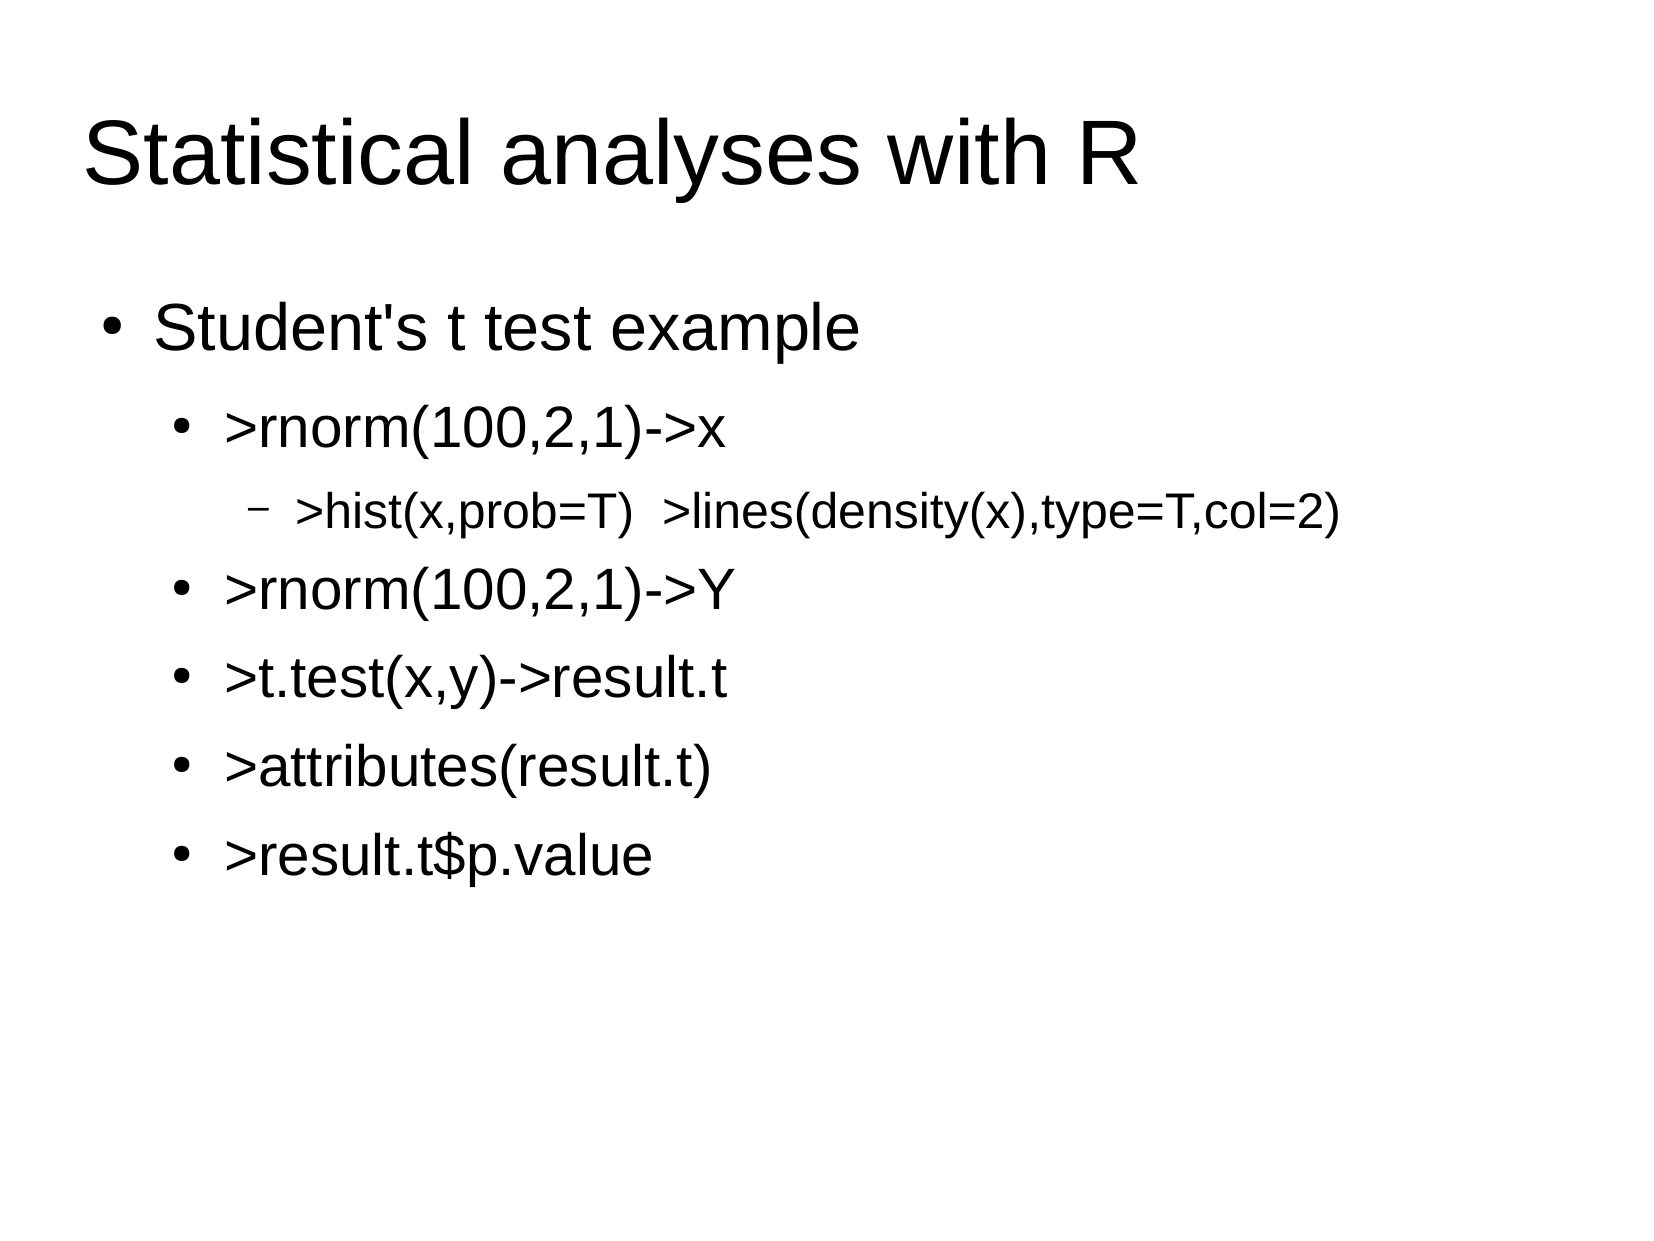

# Statistical analyses with R
Student's t test example
>rnorm(100,2,1)->x
>hist(x,prob=T) >lines(density(x),type=T,col=2)
>rnorm(100,2,1)->Y
>t.test(x,y)->result.t
>attributes(result.t)
>result.t$p.value